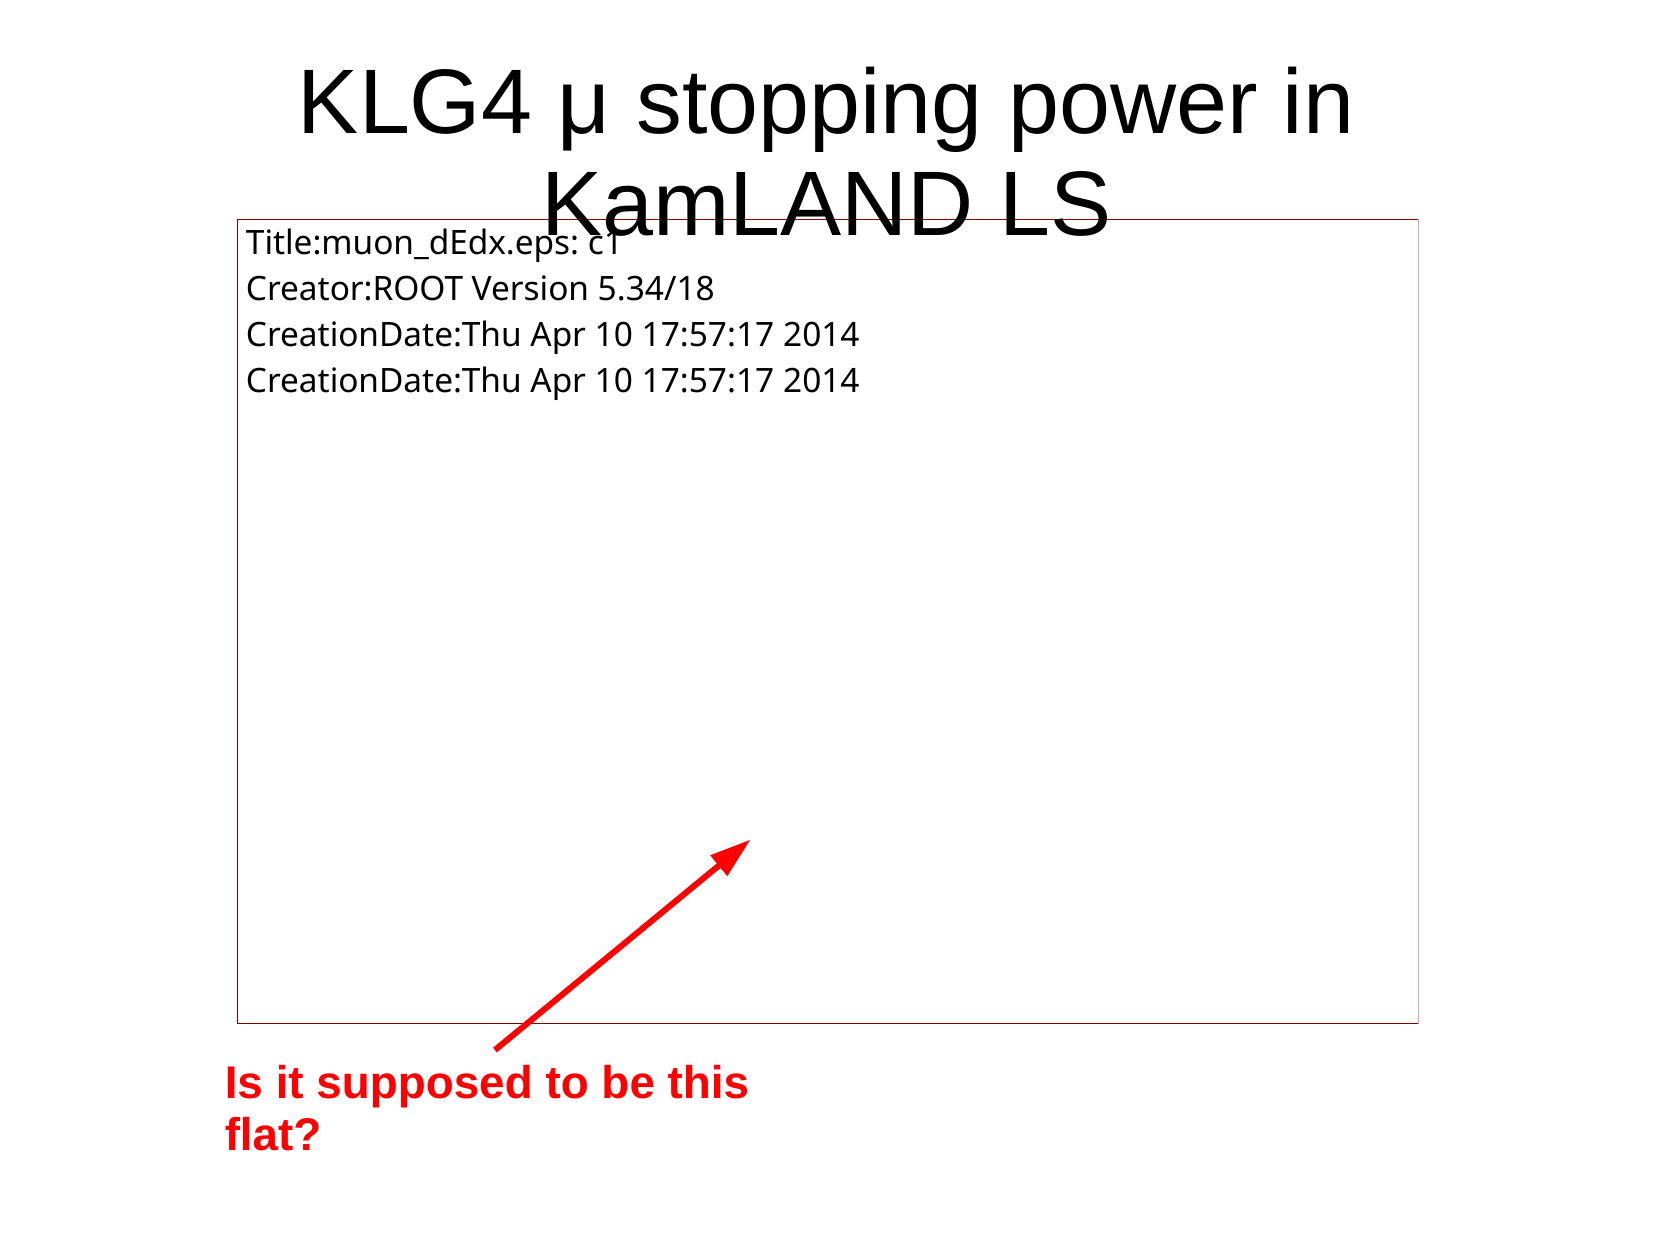

# KLG4 μ stopping power in KamLAND LS
Is it supposed to be this flat?